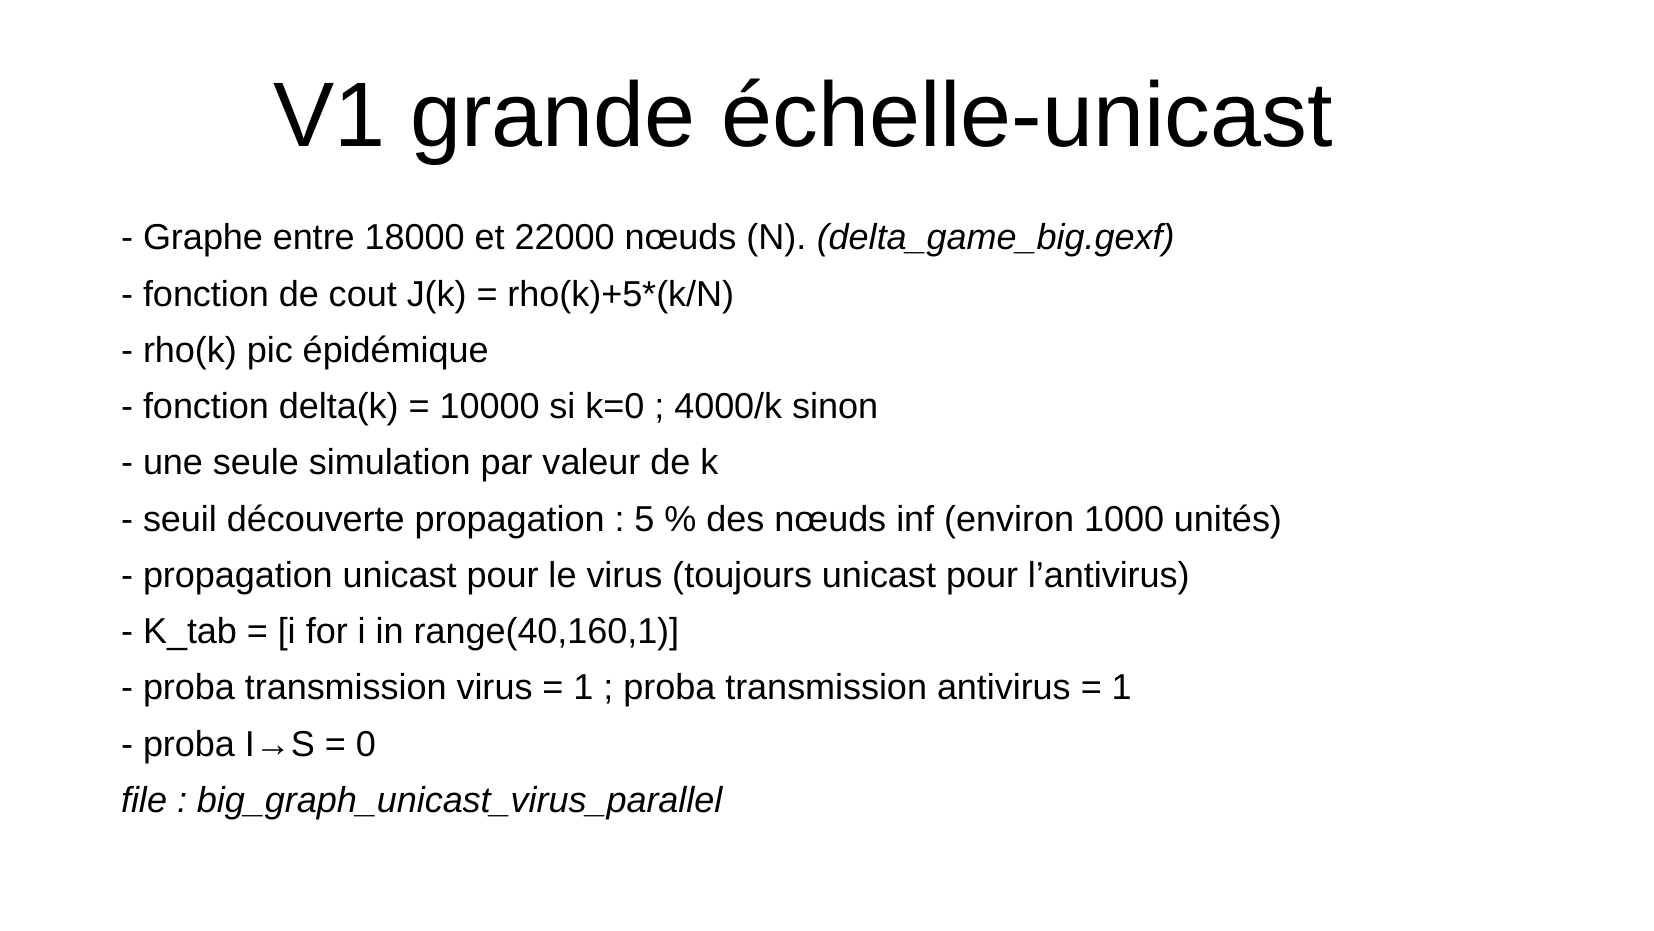

# V1 grande échelle-unicast
- Graphe entre 18000 et 22000 nœuds (N). (delta_game_big.gexf)
- fonction de cout J(k) = rho(k)+5*(k/N)
- rho(k) pic épidémique
- fonction delta(k) = 10000 si k=0 ; 4000/k sinon
- une seule simulation par valeur de k
- seuil découverte propagation : 5 % des nœuds inf (environ 1000 unités)
- propagation unicast pour le virus (toujours unicast pour l’antivirus)
- K_tab = [i for i in range(40,160,1)]
- proba transmission virus = 1 ; proba transmission antivirus = 1
- proba I→S = 0
file : big_graph_unicast_virus_parallel